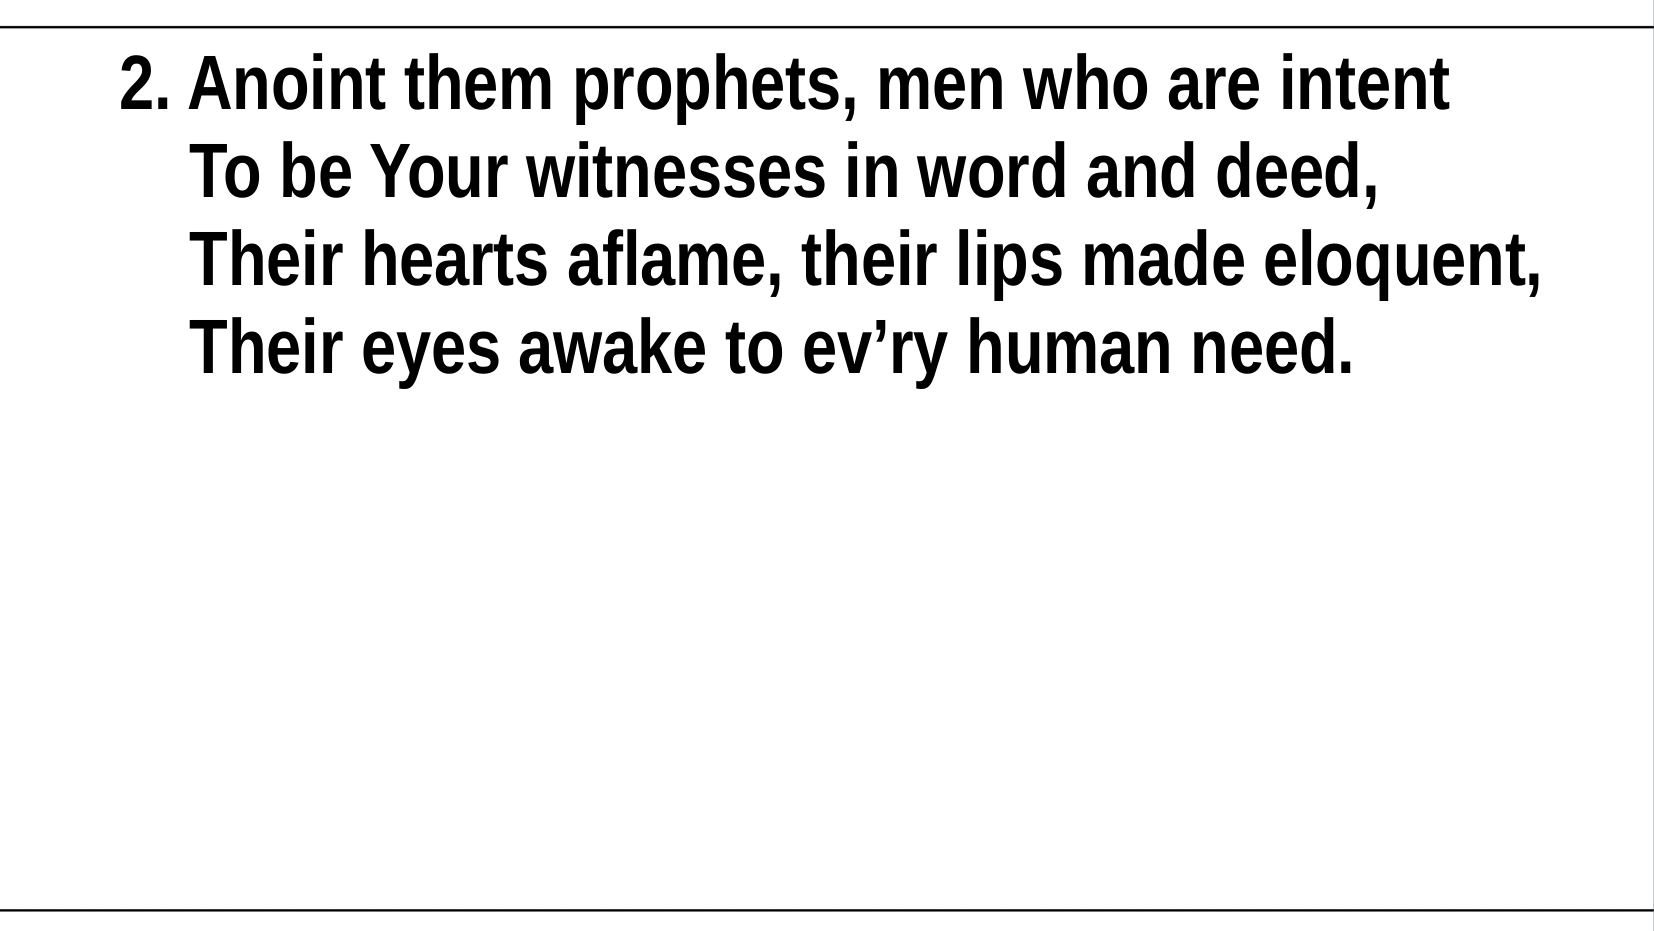

2. Anoint them prophets, men who are intent
 To be Your witnesses in word and deed,
 Their hearts aflame, their lips made eloquent,
 Their eyes awake to ev’ry human need.